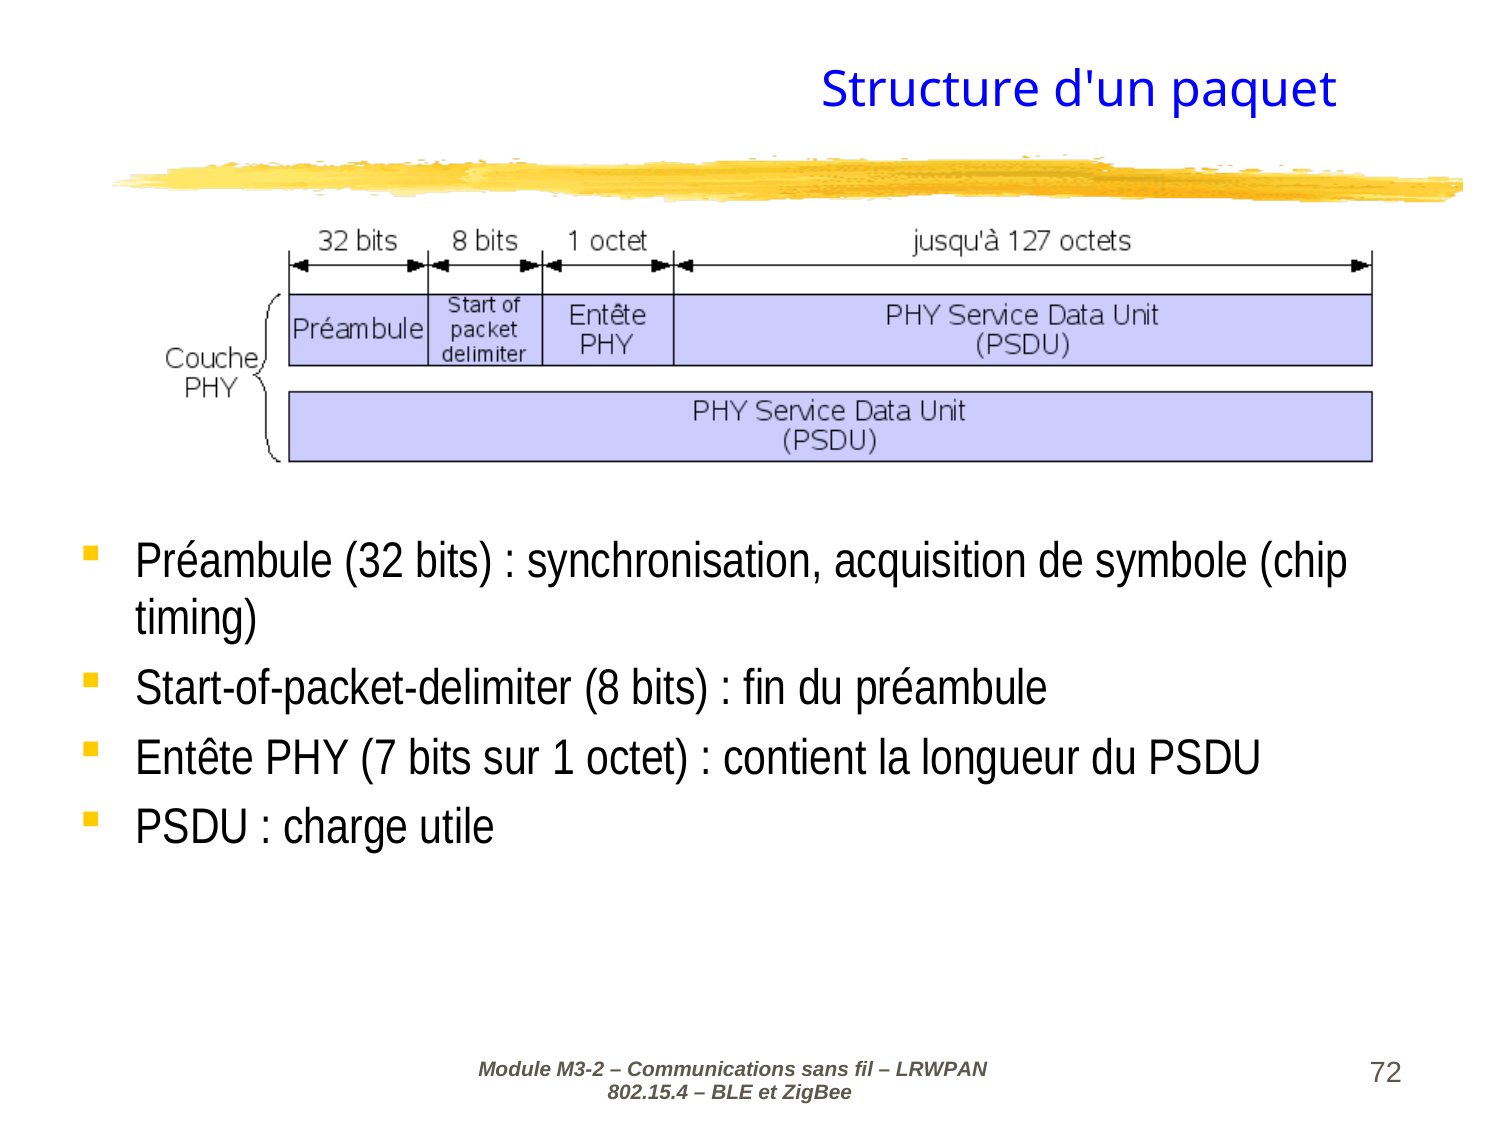

# Structure d'un paquet
Préambule (32 bits) : synchronisation, acquisition de symbole (chip timing)
Start-of-packet-delimiter (8 bits) : fin du préambule
Entête PHY (7 bits sur 1 octet) : contient la longueur du PSDU
PSDU : charge utile
72